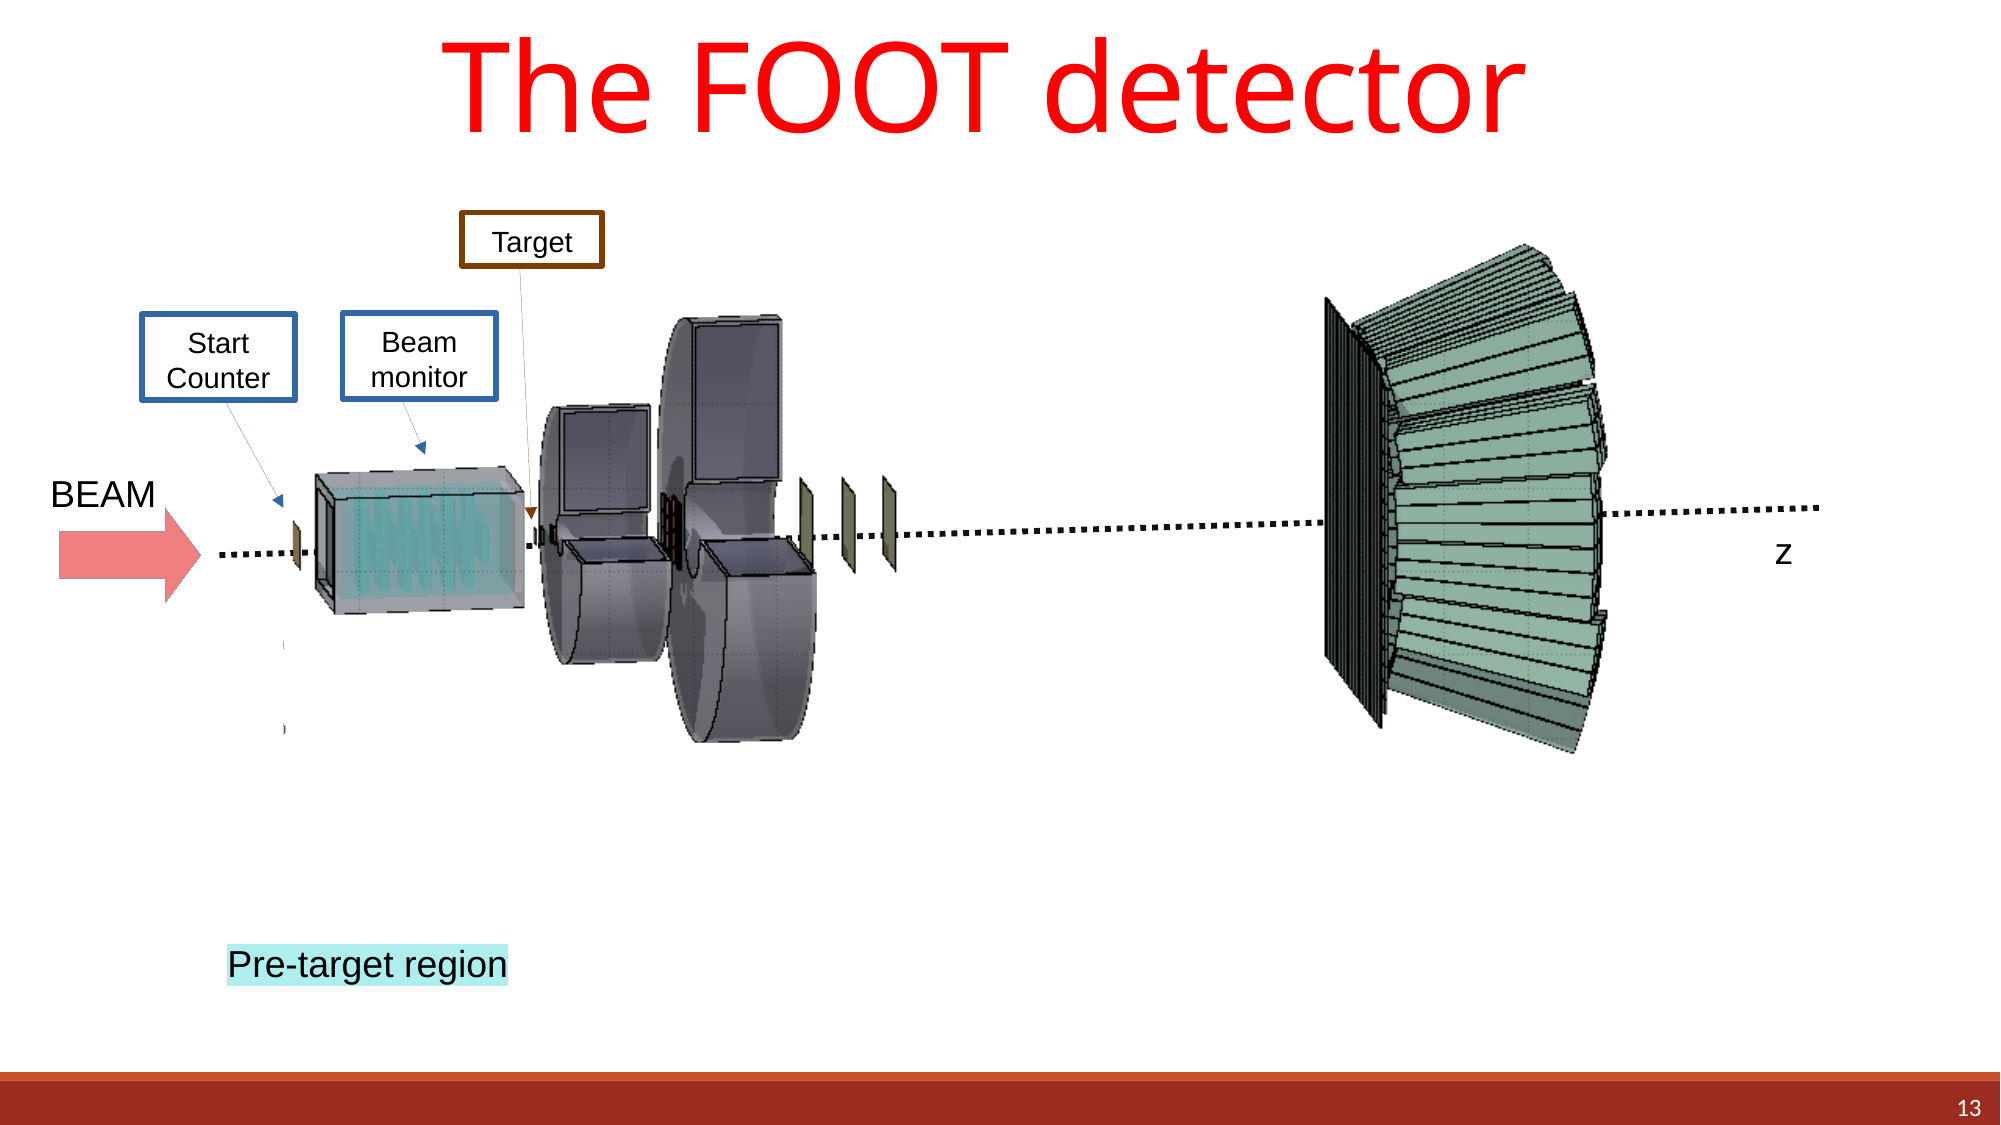

The FOOT detector
Target
Beam
monitor
Start
Counter
BEAM
z
Pre-target region